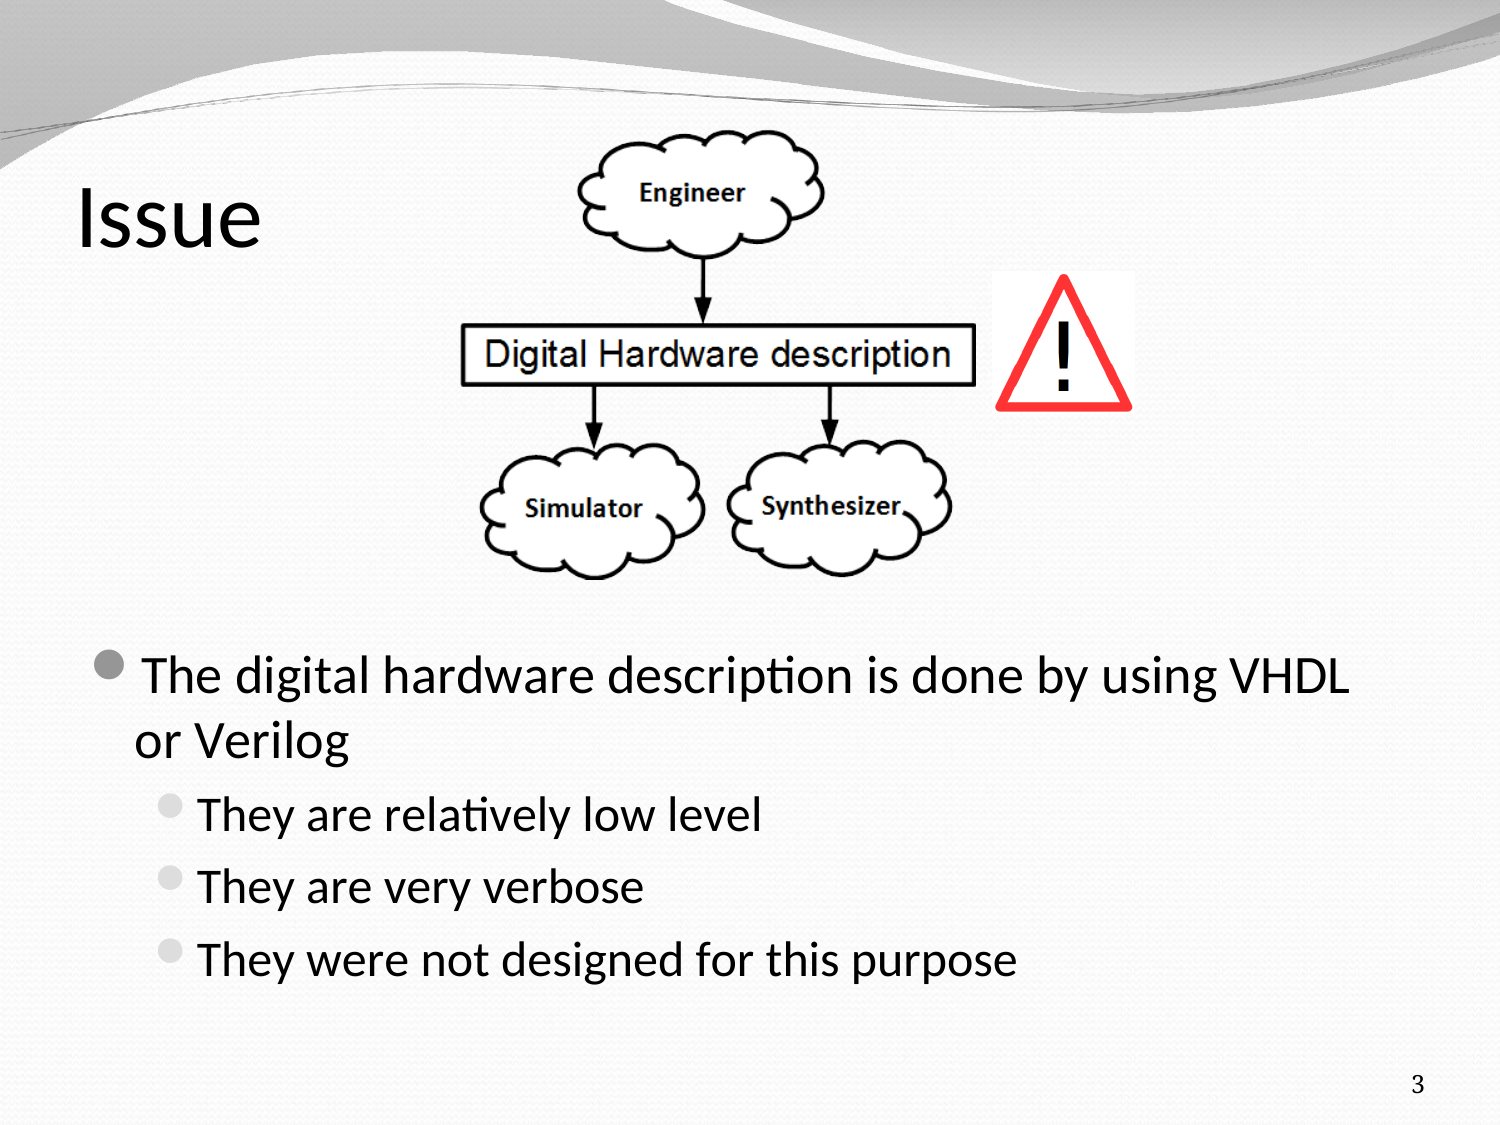

Issue
# The digital hardware description is done by using VHDL or Verilog
They are relatively low level
They are very verbose
They were not designed for this purpose